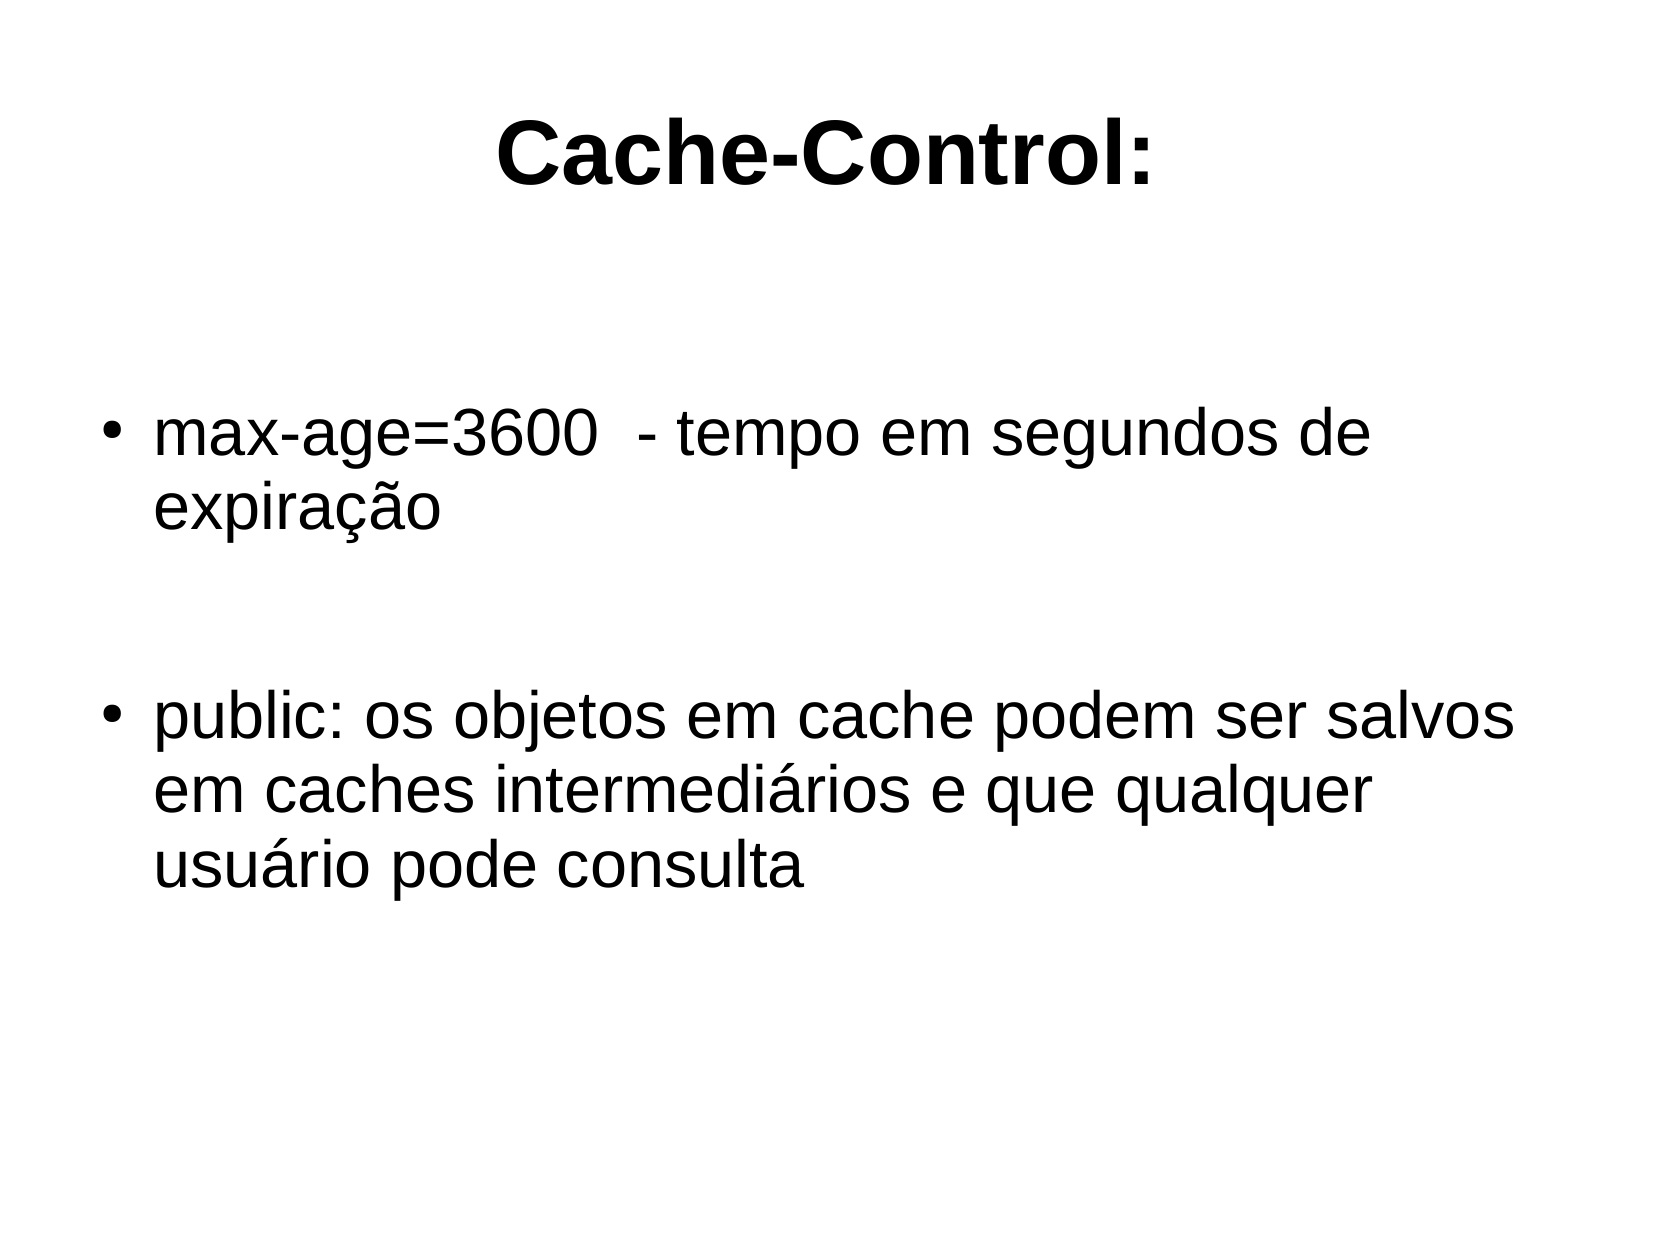

# Cache-Control:
max-age=3600 - tempo em segundos de expiração
public: os objetos em cache podem ser salvos em caches intermediários e que qualquer usuário pode consulta